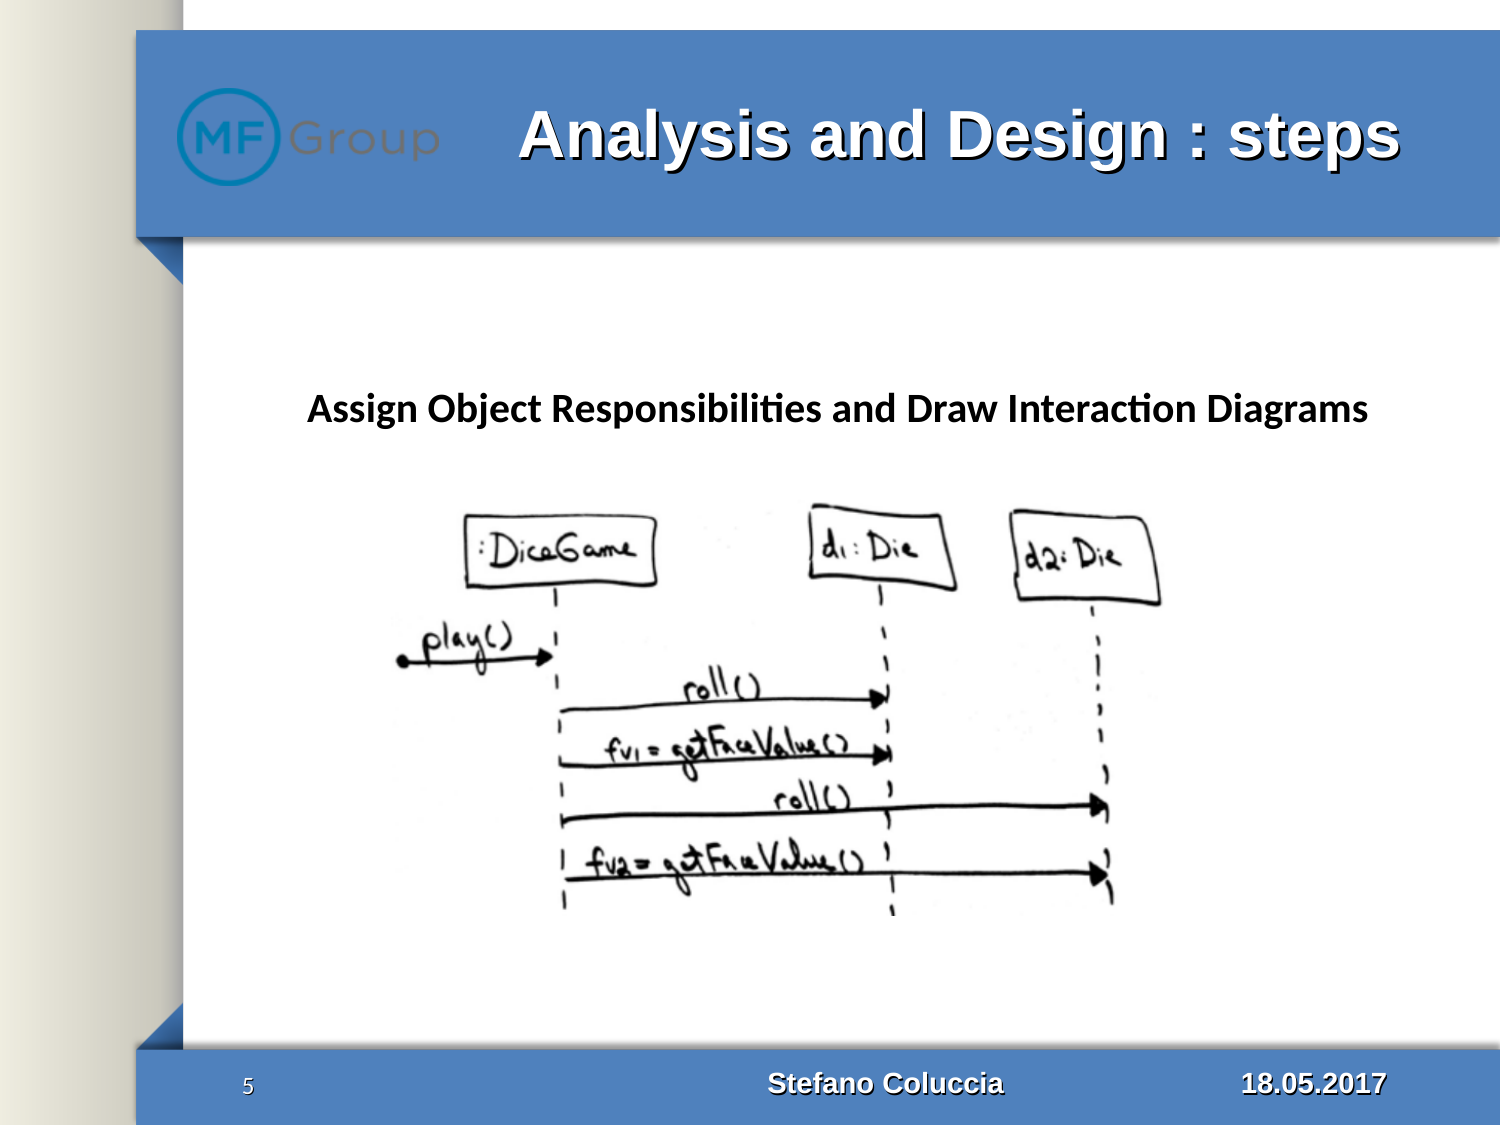

# Analysis and Design : steps
Assign Object Responsibilities and Draw Interaction Diagrams
5
Stefano Coluccia
18.05.2017